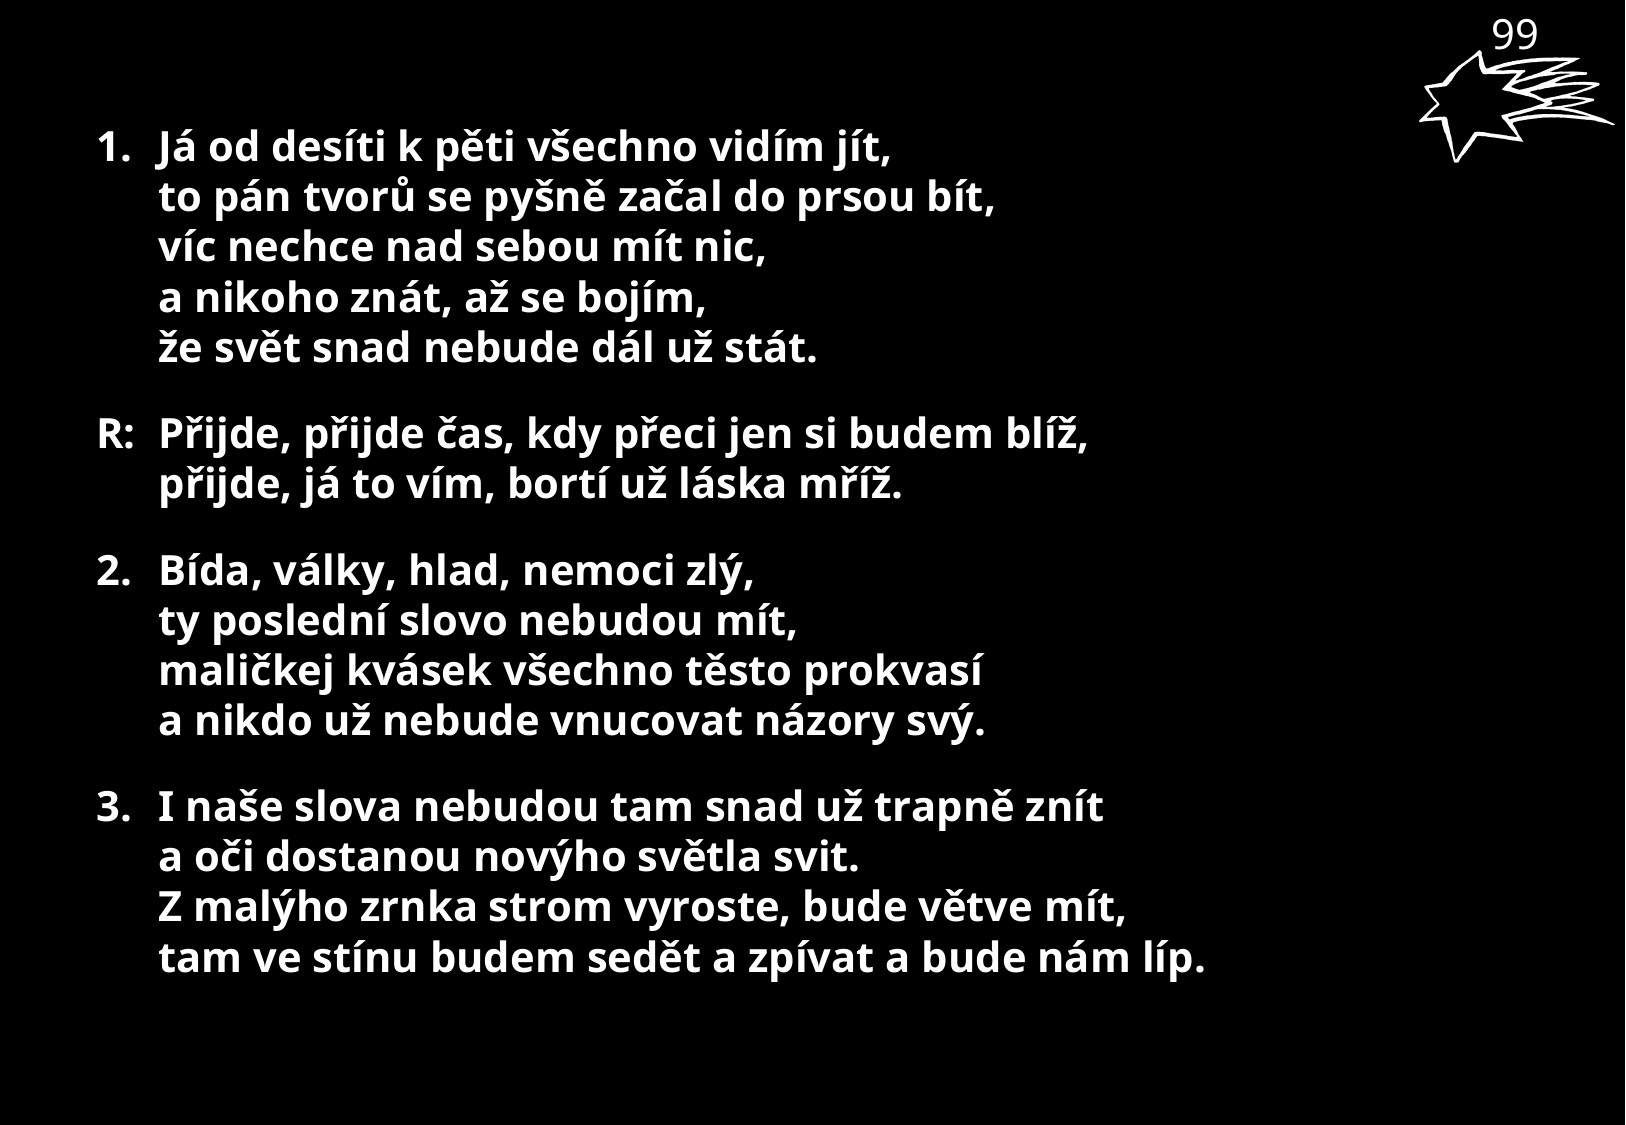

99
# Já od desíti k pěti všechno vidím jít, to pán tvorů se pyšně začal do prsou bít, víc nechce nad sebou mít nic, a nikoho znát, až se bojím, že svět snad nebude dál už stát.
R: 	Přijde, přijde čas, kdy přeci jen si budem blíž,
přijde, já to vím, bortí už láska mříž.
Bída, války, hlad, nemoci zlý,
ty poslední slovo nebudou mít,
maličkej kvásek všechno těsto prokvasí
a nikdo už nebude vnucovat názory svý.
I naše slova nebudou tam snad už trapně znít
a oči dostanou novýho světla svit.
Z malýho zrnka strom vyroste, bude větve mít,
tam ve stínu budem sedět a zpívat a bude nám líp.